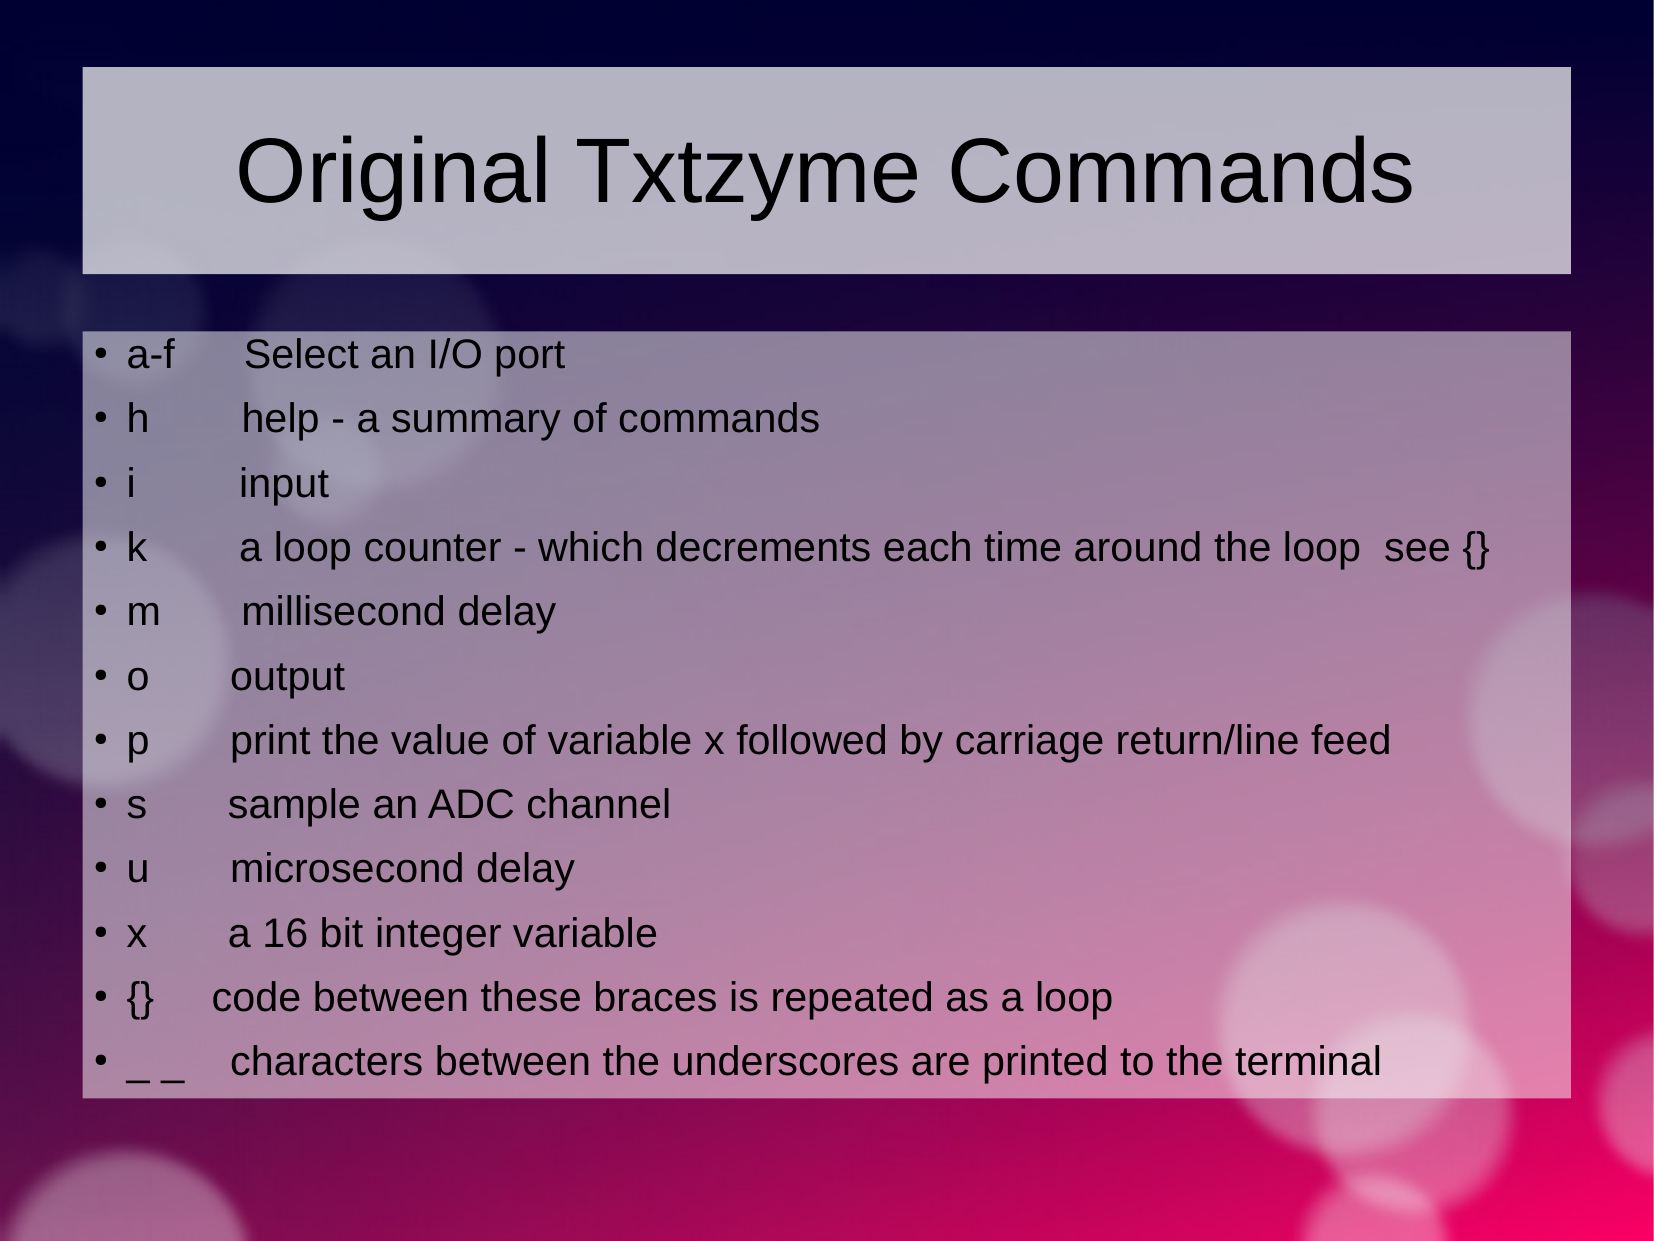

# Original Txtzyme Commands
a-f Select an I/O port
h help - a summary of commands
i input
k a loop counter - which decrements each time around the loop see {}
m millisecond delay
o output
p print the value of variable x followed by carriage return/line feed
s sample an ADC channel
u microsecond delay
x a 16 bit integer variable
{} code between these braces is repeated as a loop
_ _ characters between the underscores are printed to the terminal